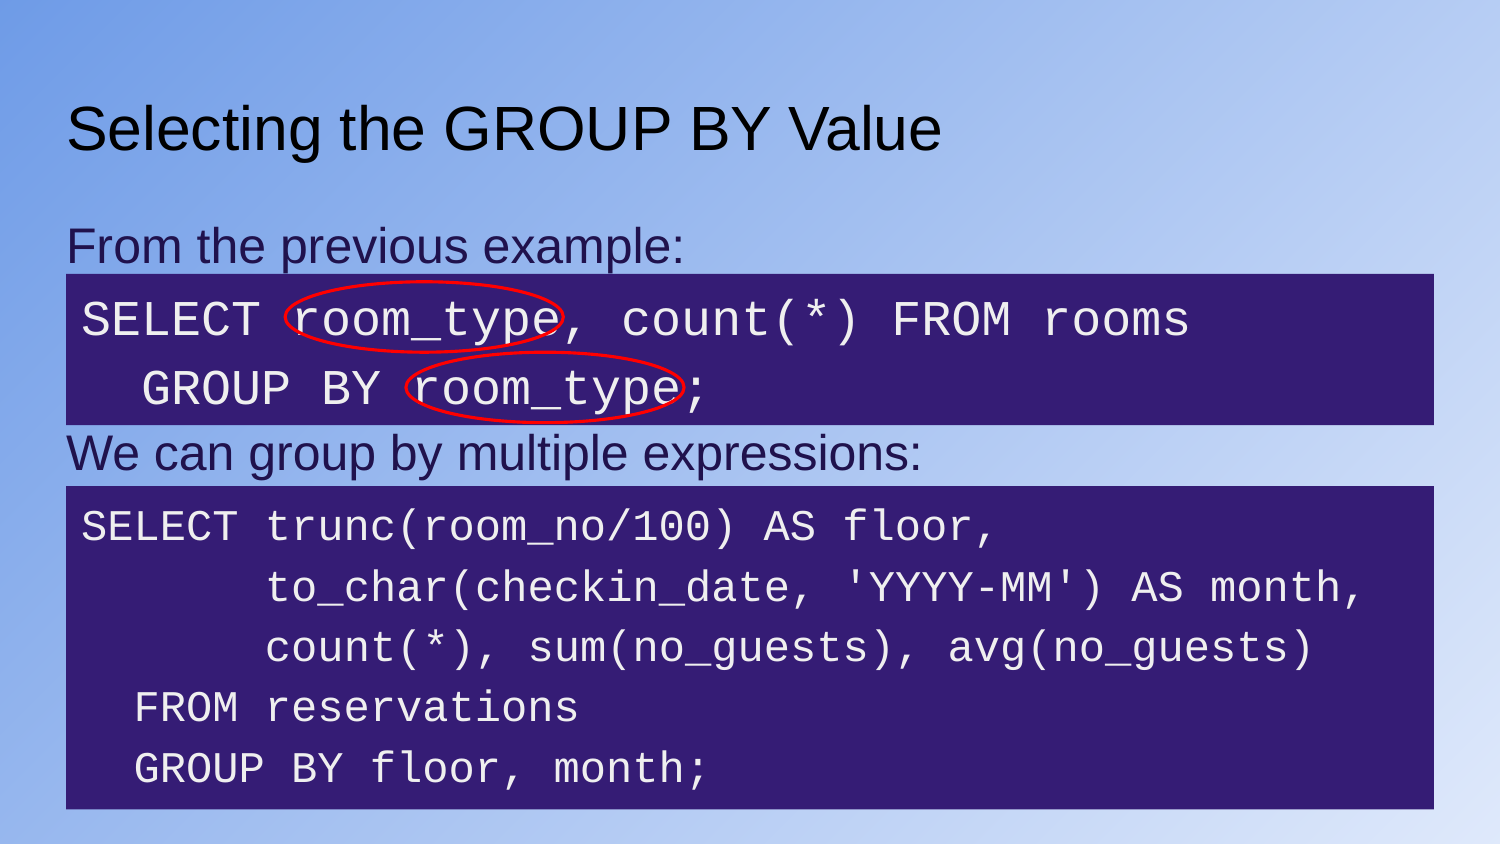

# Selecting the GROUP BY Value
From the previous example:
We can group by multiple expressions:
SELECT room_type, count(*) FROM rooms
 GROUP BY room_type;
SELECT trunc(room_no/100) AS floor,
 to_char(checkin_date, 'YYYY-MM') AS month,
 count(*), sum(no_guests), avg(no_guests)
 FROM reservations
 GROUP BY floor, month;